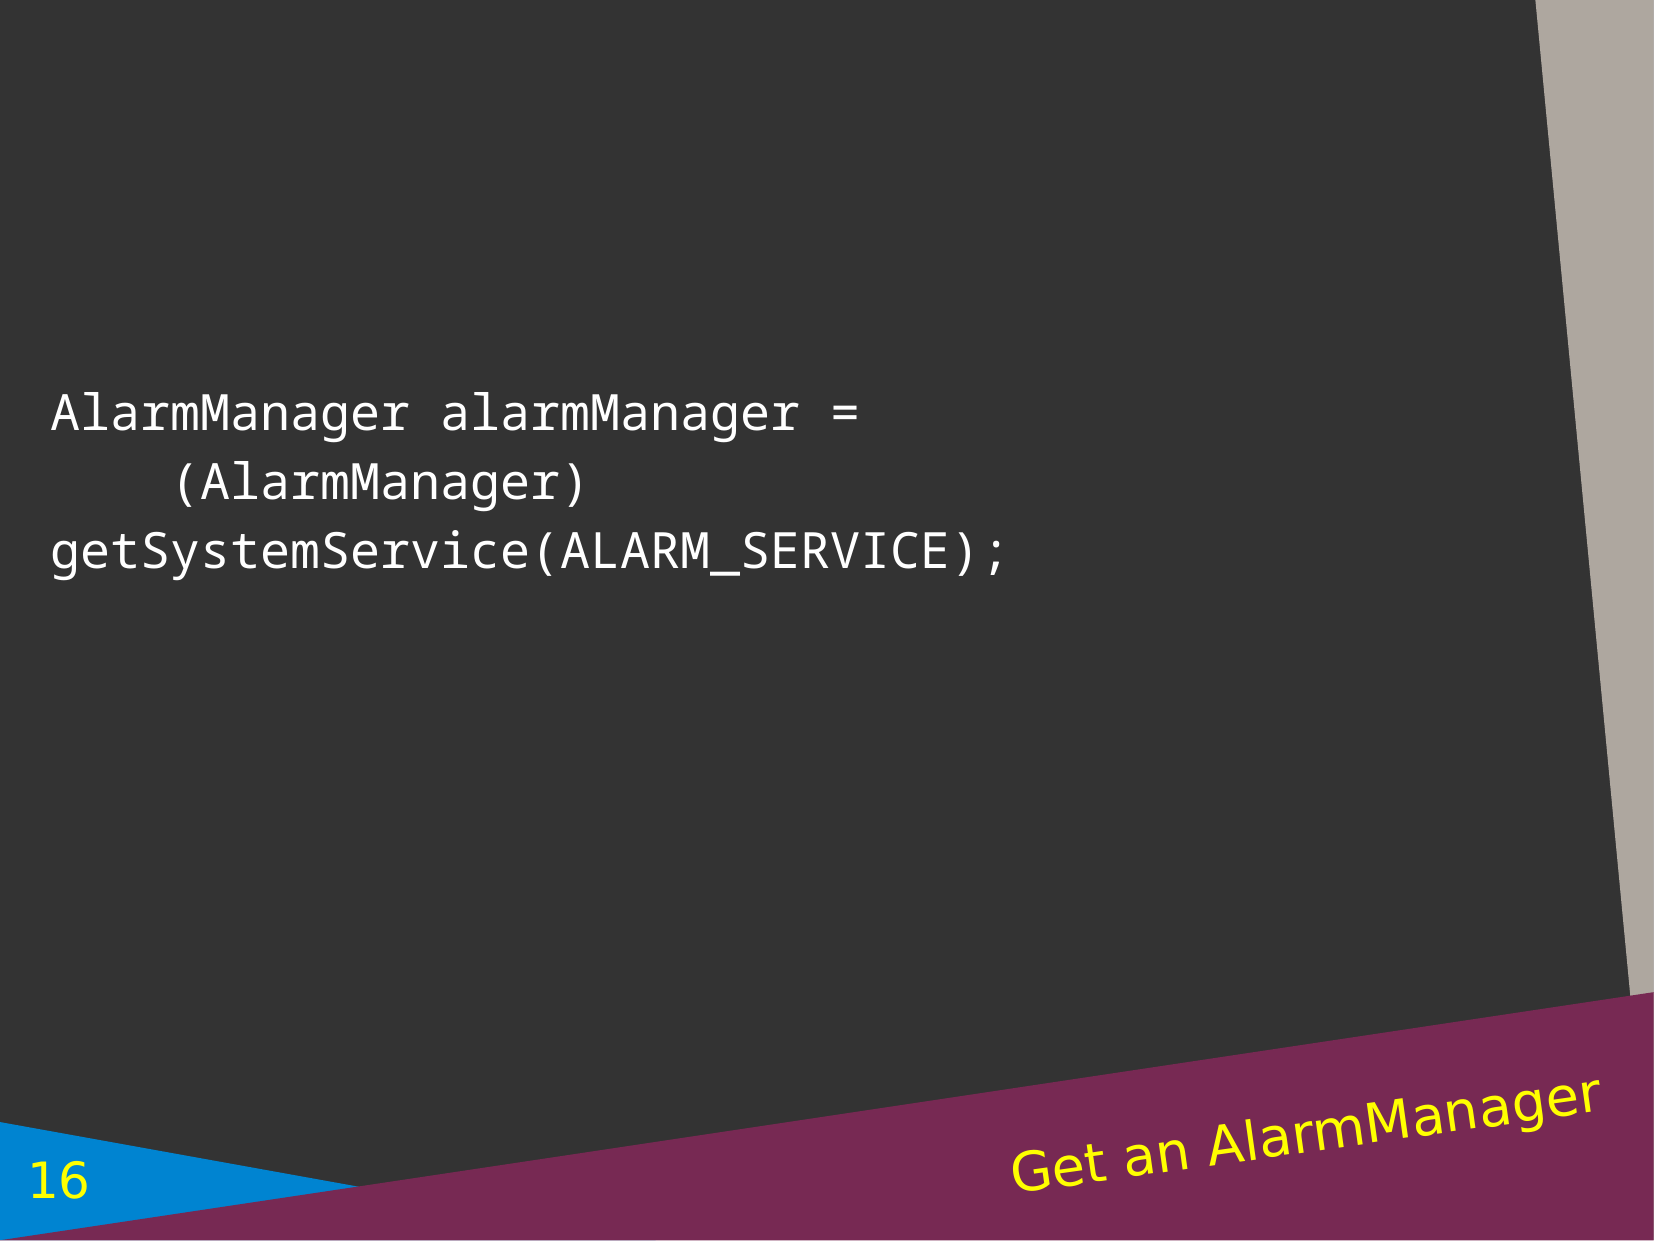

AlarmManager alarmManager =
 (AlarmManager) getSystemService(ALARM_SERVICE);
# Get an AlarmManager
16